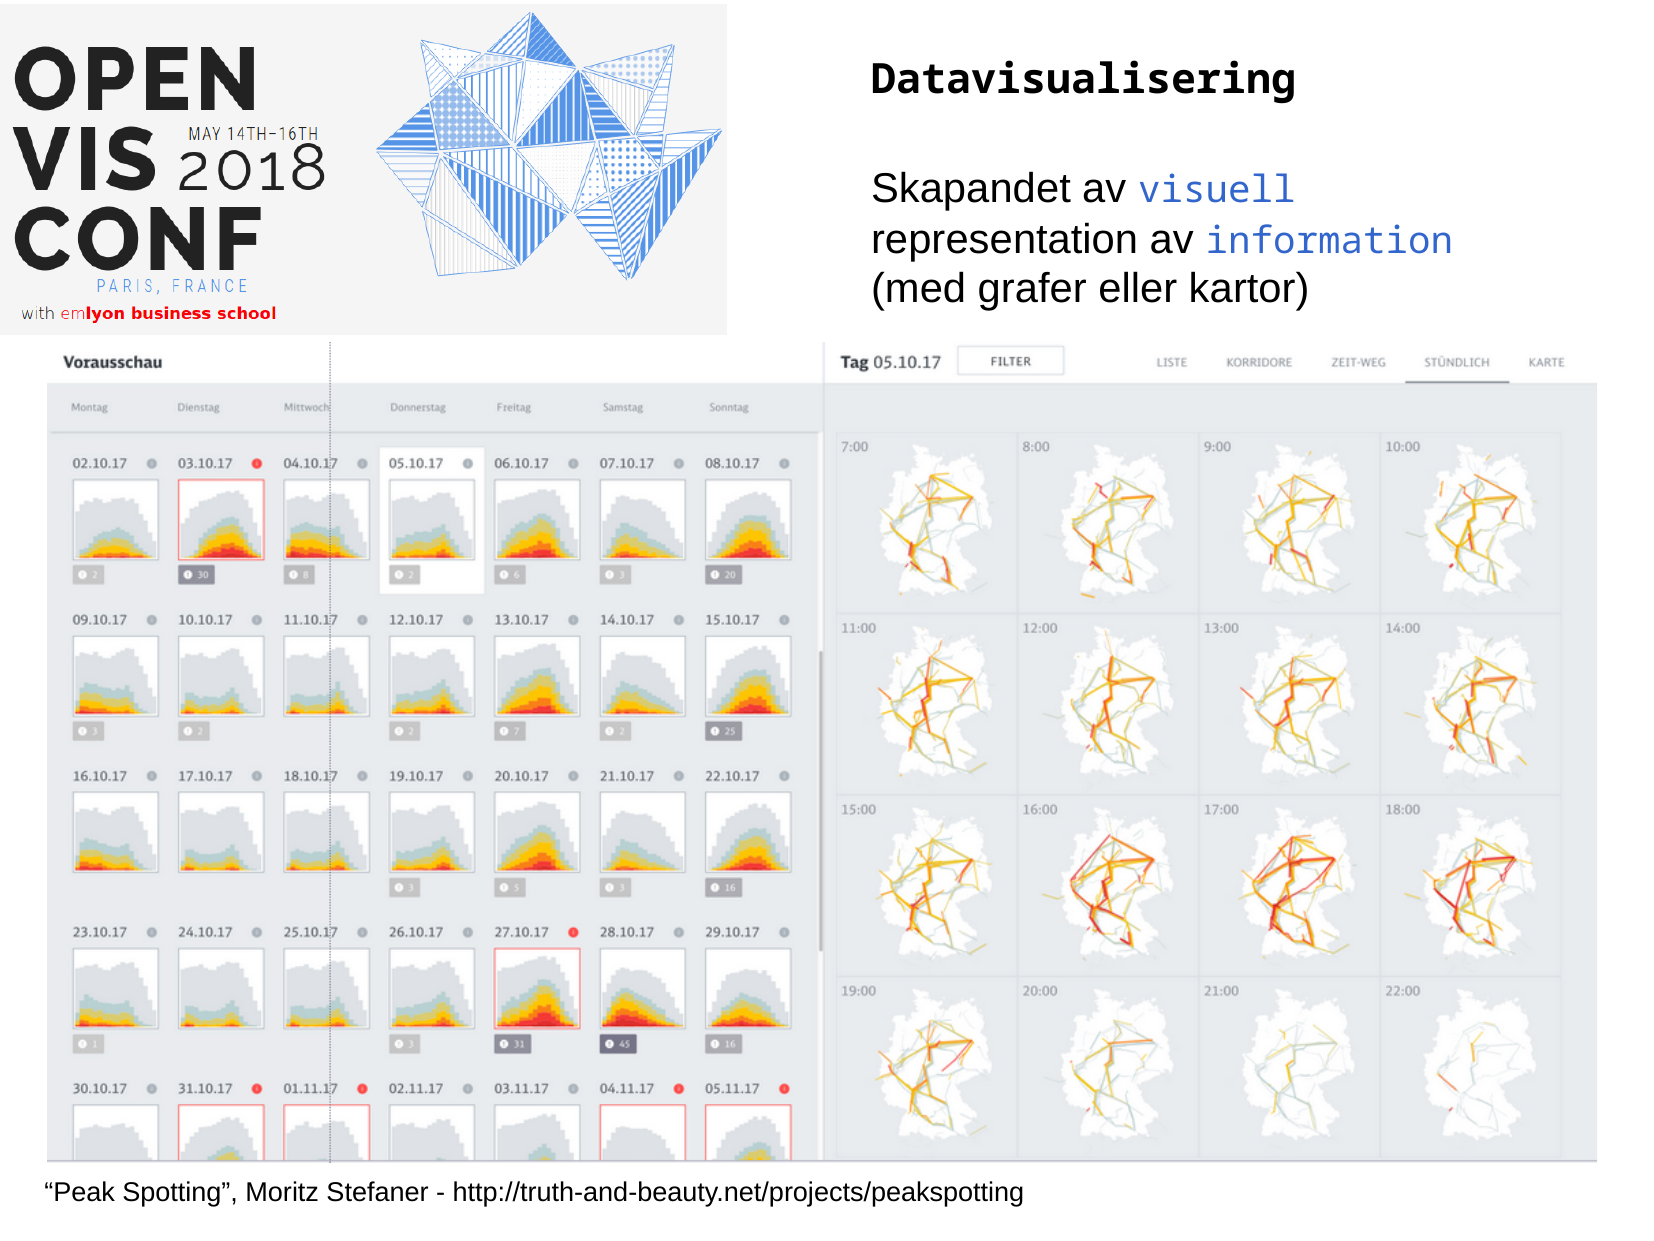

Datavisualisering
Skapandet av visuell representation av information
(med grafer eller kartor)
“Peak Spotting”, Moritz Stefaner - http://truth-and-beauty.net/projects/peakspotting